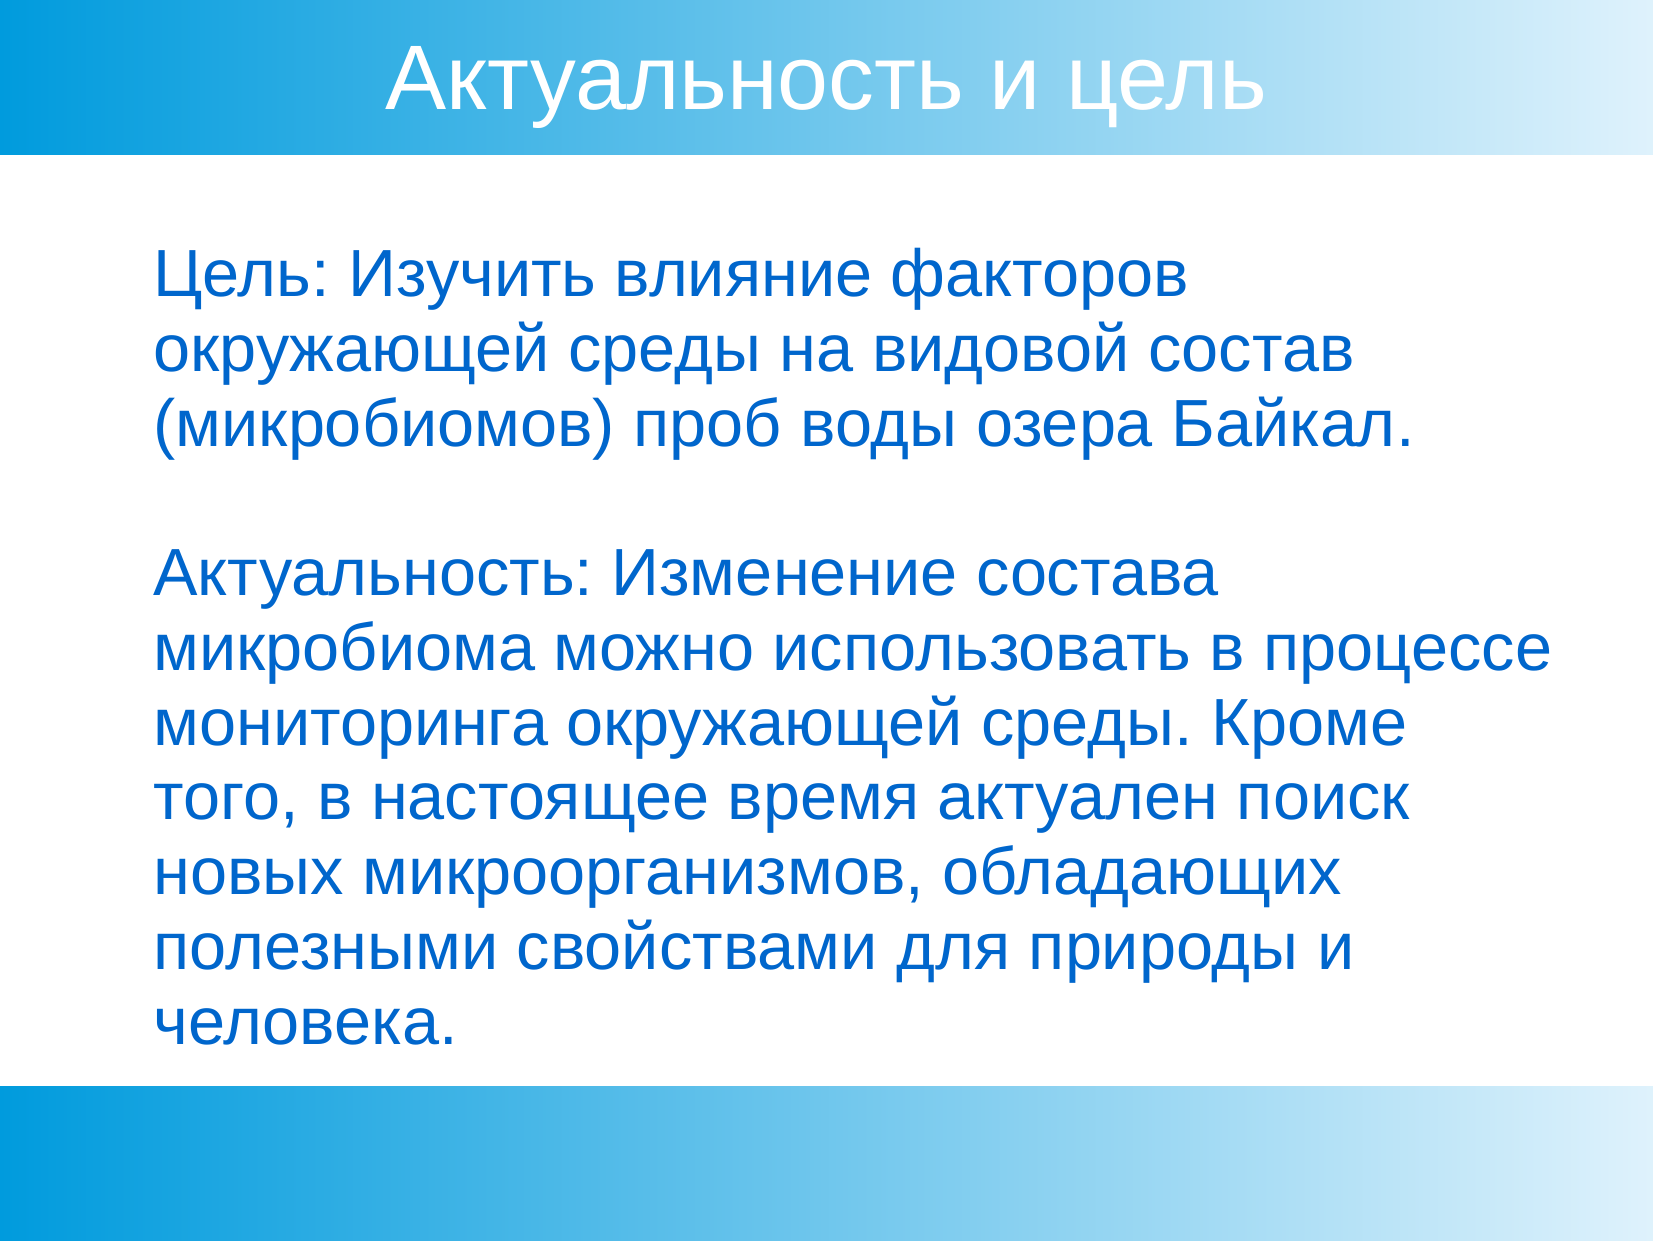

# Актуальность и цель
Цель: Изучить влияние факторов окружающей среды на видовой состав (микробиомов) проб воды озера Байкал.
Актуальность: Изменение состава микробиома можно использовать в процессе мониторинга окружающей среды. Кроме того, в настоящее время актуален поиск новых микроорганизмов, обладающих полезными свойствами для природы и человека.